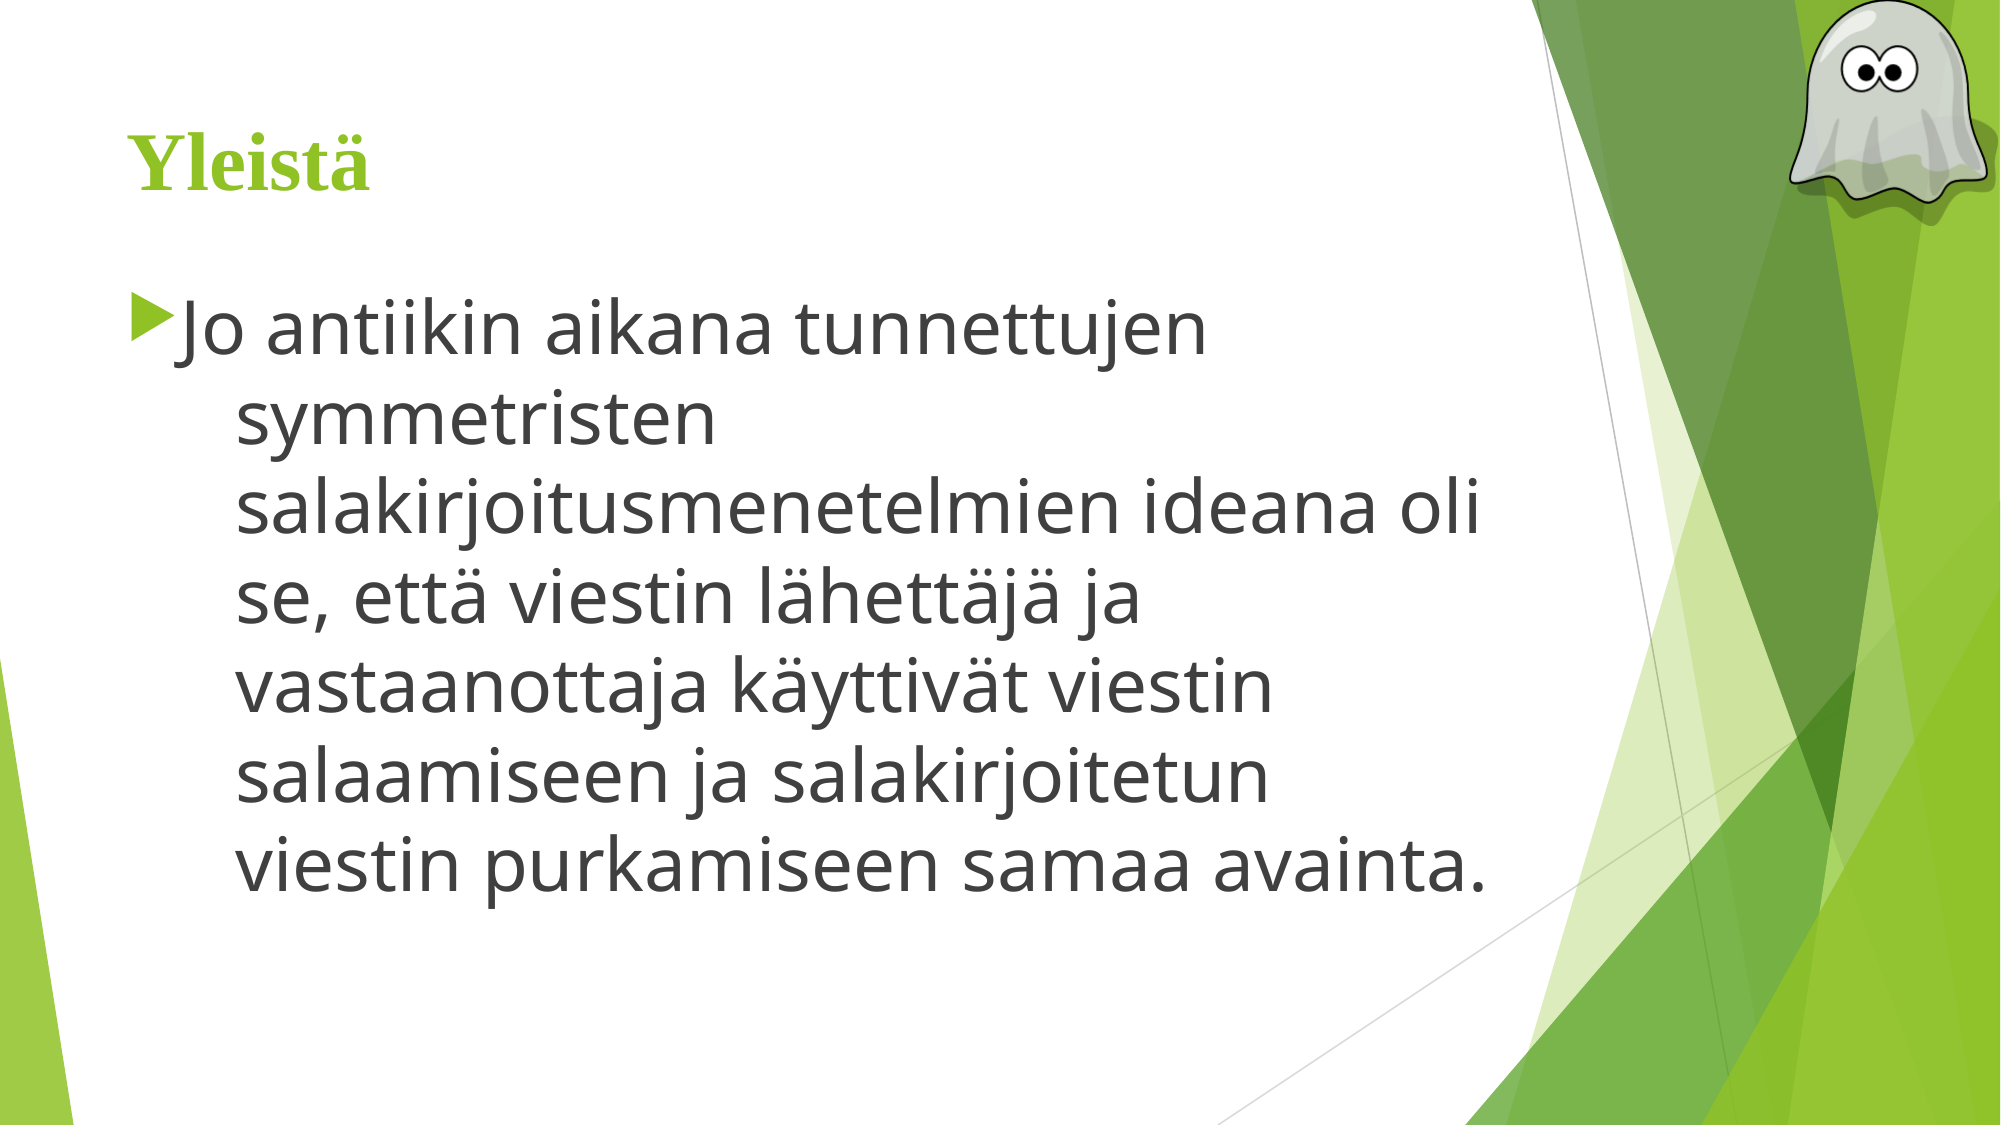

# Yleistä
Jo antiikin aikana tunnettujen symmetristen salakirjoitusmenetelmien ideana oli se, että viestin lähettäjä ja vastaanottaja käyttivät viestin salaamiseen ja salakirjoitetun viestin purkamiseen samaa avainta.